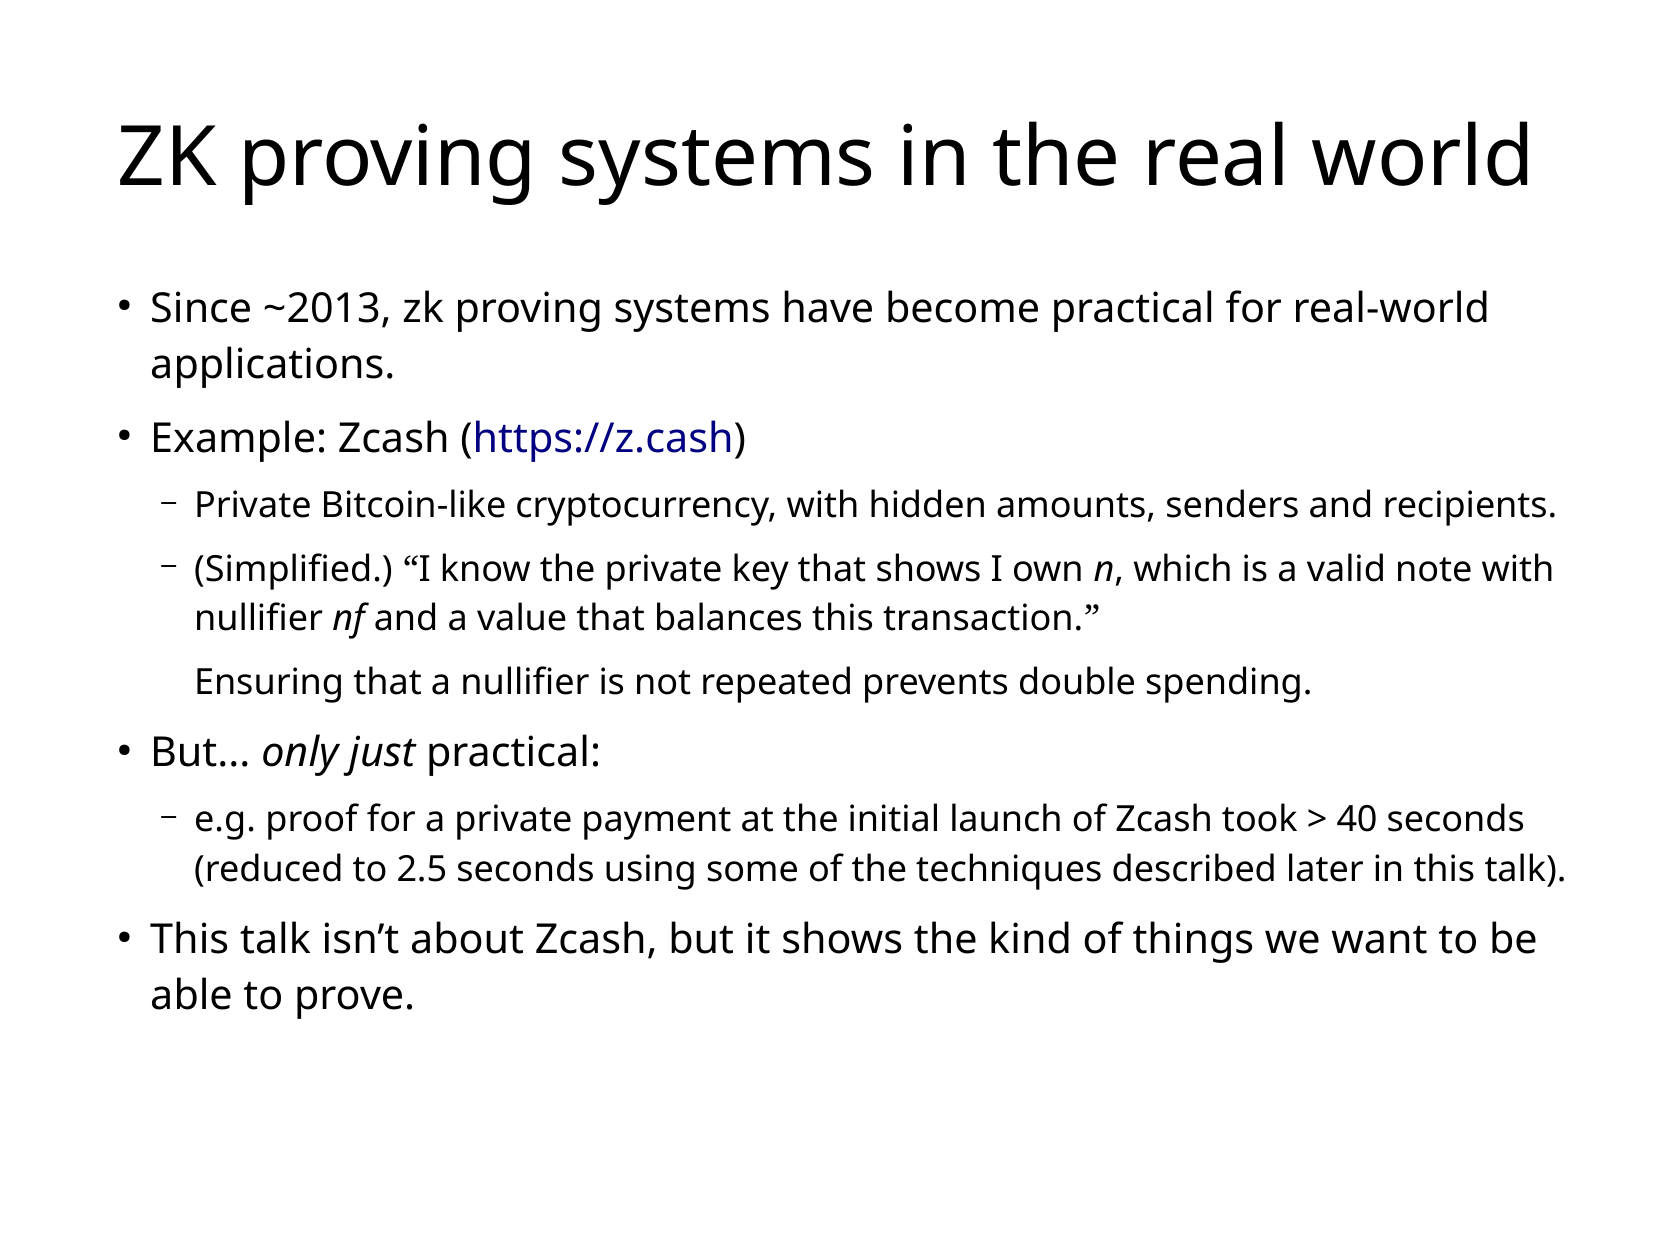

# ZK proving systems in the real world
Since ~2013, zk proving systems have become practical for real-world applications.
Example: Zcash (https://z.cash)
Private Bitcoin-like cryptocurrency, with hidden amounts, senders and recipients.
(Simplified.) “I know the private key that shows I own n, which is a valid note with nullifier nf and a value that balances this transaction.”
Ensuring that a nullifier is not repeated prevents double spending.
But... only just practical:
e.g. proof for a private payment at the initial launch of Zcash took > 40 seconds (reduced to 2.5 seconds using some of the techniques described later in this talk).
This talk isn’t about Zcash, but it shows the kind of things we want to be able to prove.